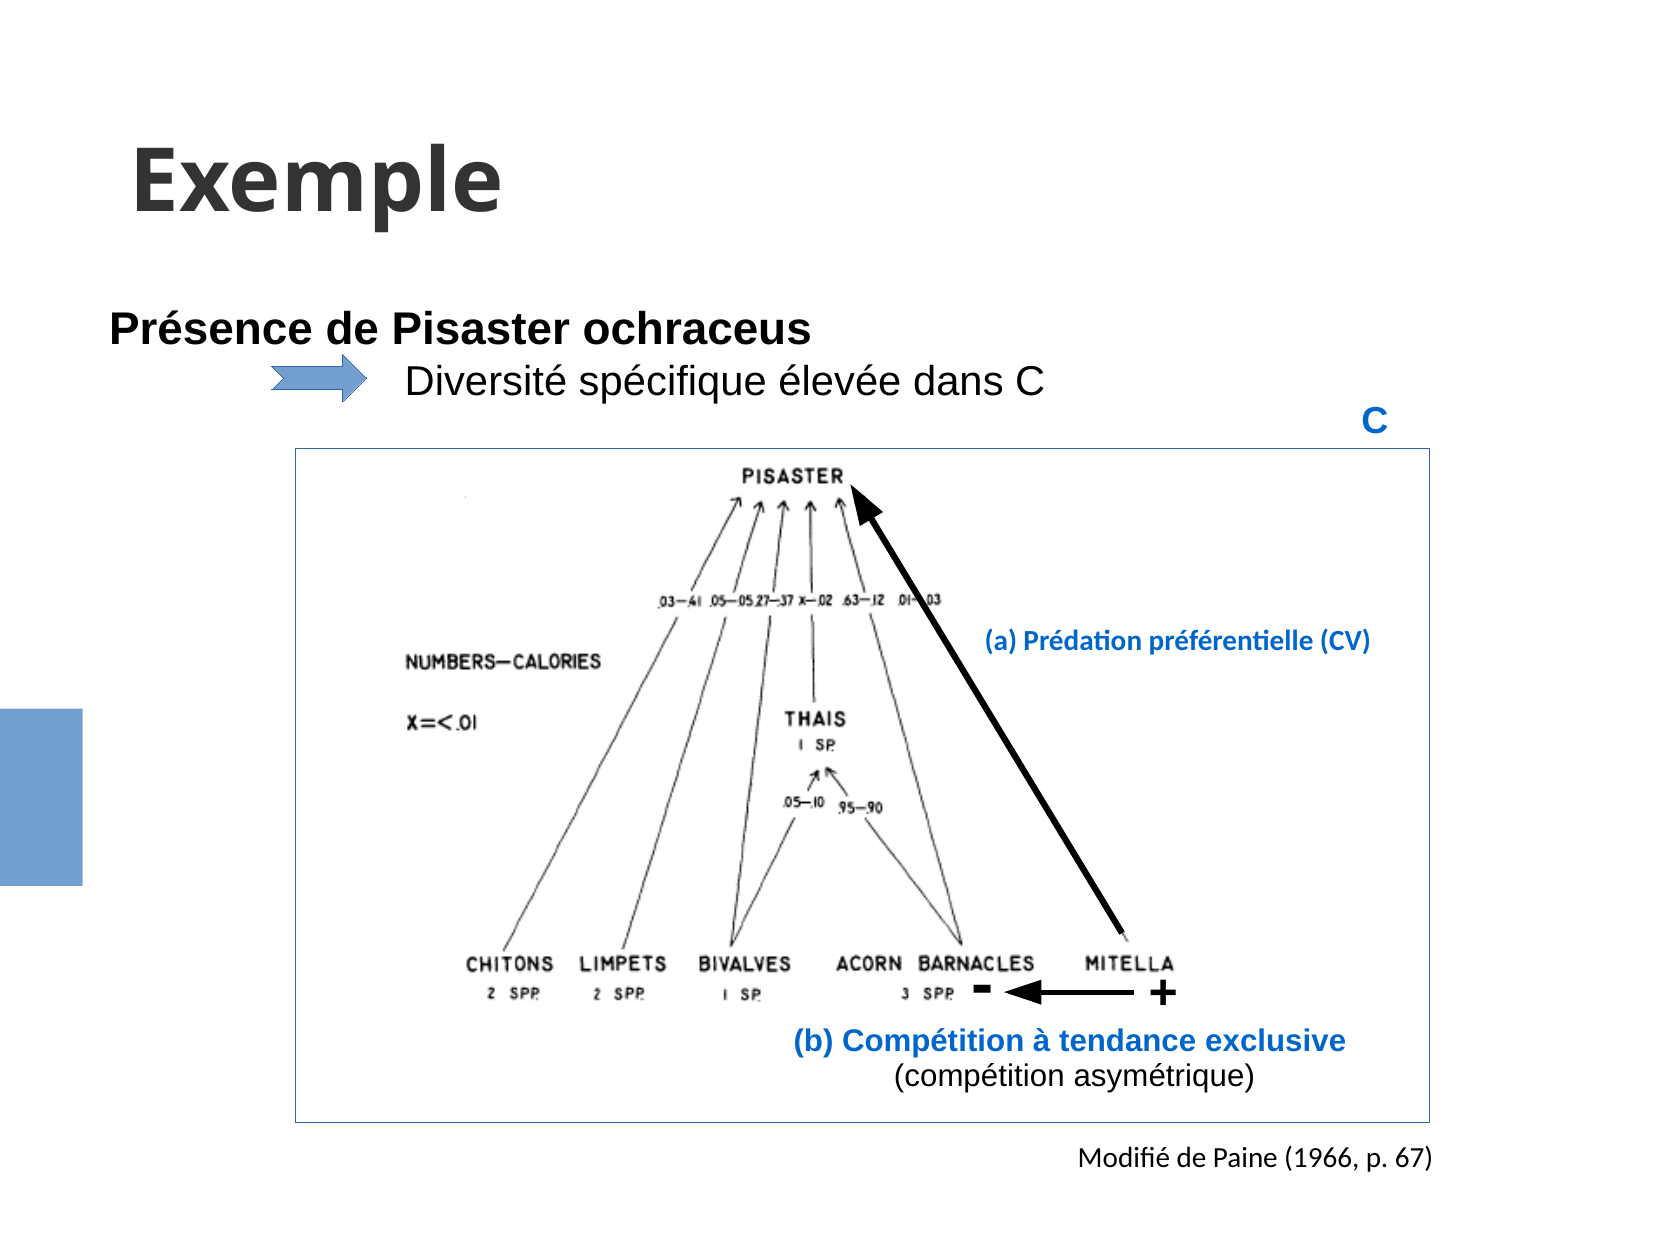

# Exemple
Présence de Pisaster ochraceus
				Diversité spécifique élevée dans C
C
(a) Prédation préférentielle (CV)
-
+
(b) Compétition à tendance exclusive
(compétition asymétrique)
Modifié de Paine (1966, p. 67)